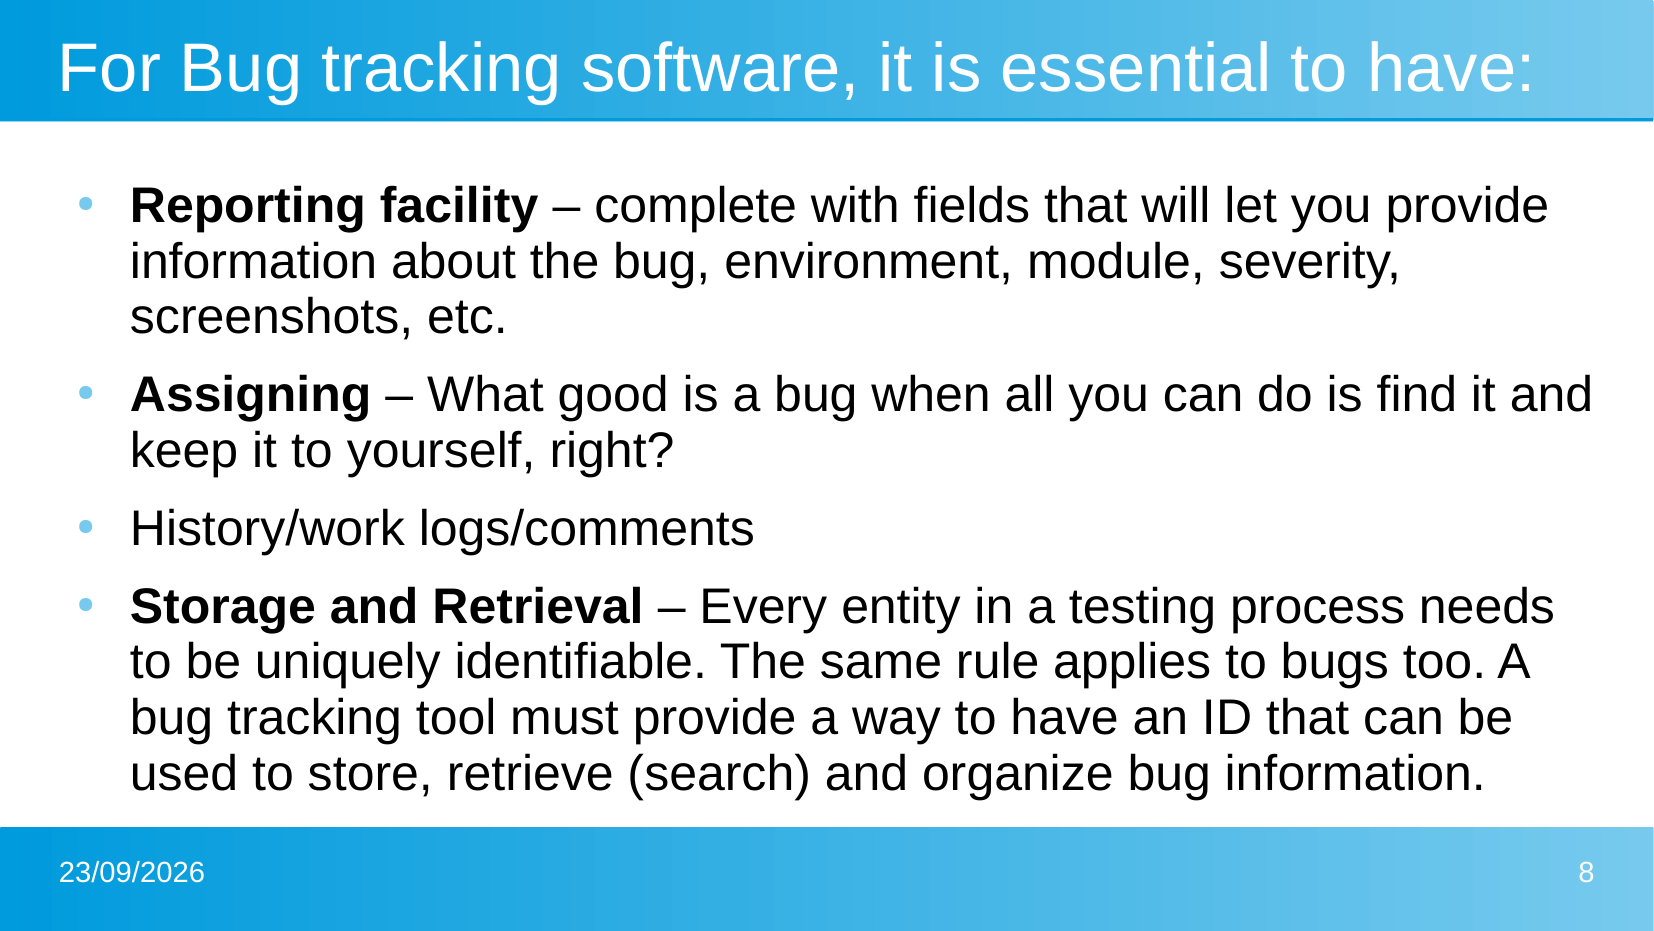

# For Bug tracking software, it is essential to have:
Reporting facility – complete with fields that will let you provide information about the bug, environment, module, severity, screenshots, etc.
Assigning – What good is a bug when all you can do is find it and keep it to yourself, right?
History/work logs/comments
Storage and Retrieval – Every entity in a testing process needs to be uniquely identifiable. The same rule applies to bugs too. A bug tracking tool must provide a way to have an ID that can be used to store, retrieve (search) and organize bug information.
8